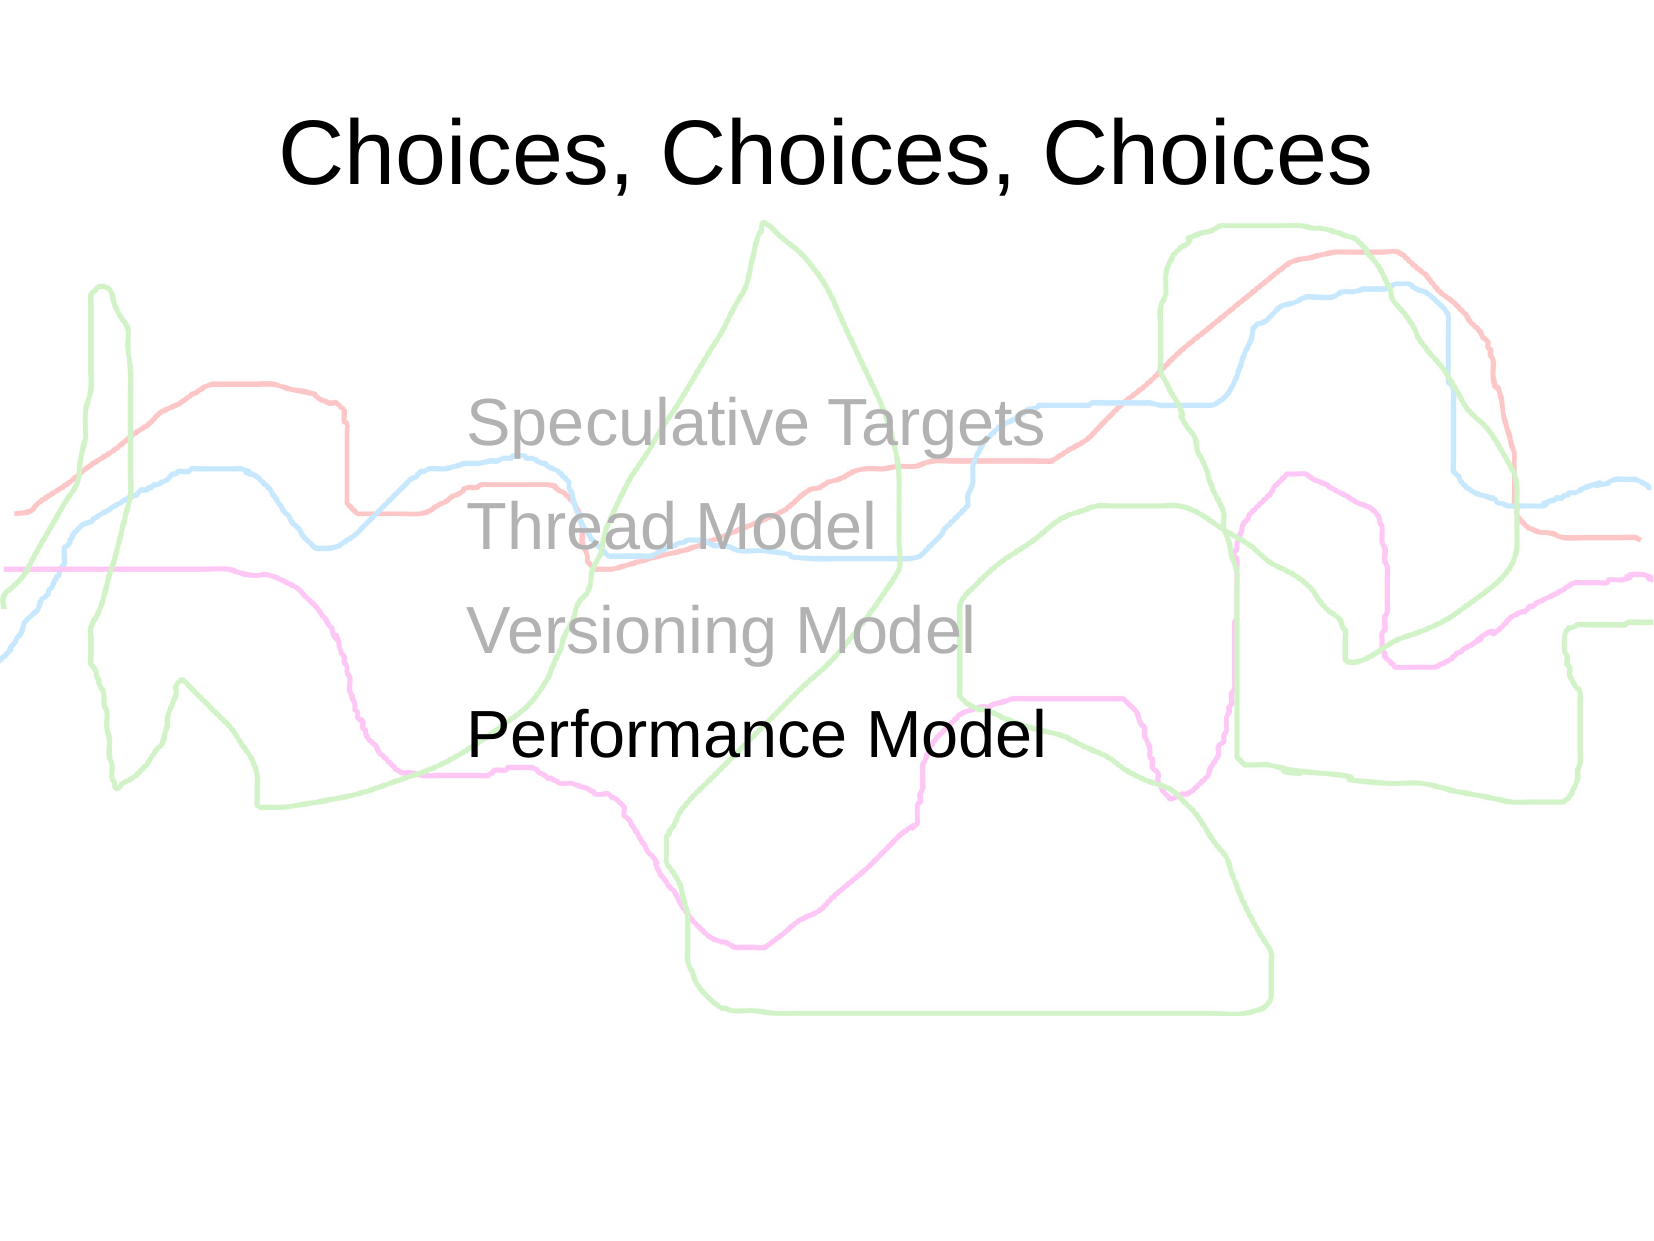

# Choices, Choices, Choices
Speculative Targets
Thread Model
Versioning Model
Performance Model